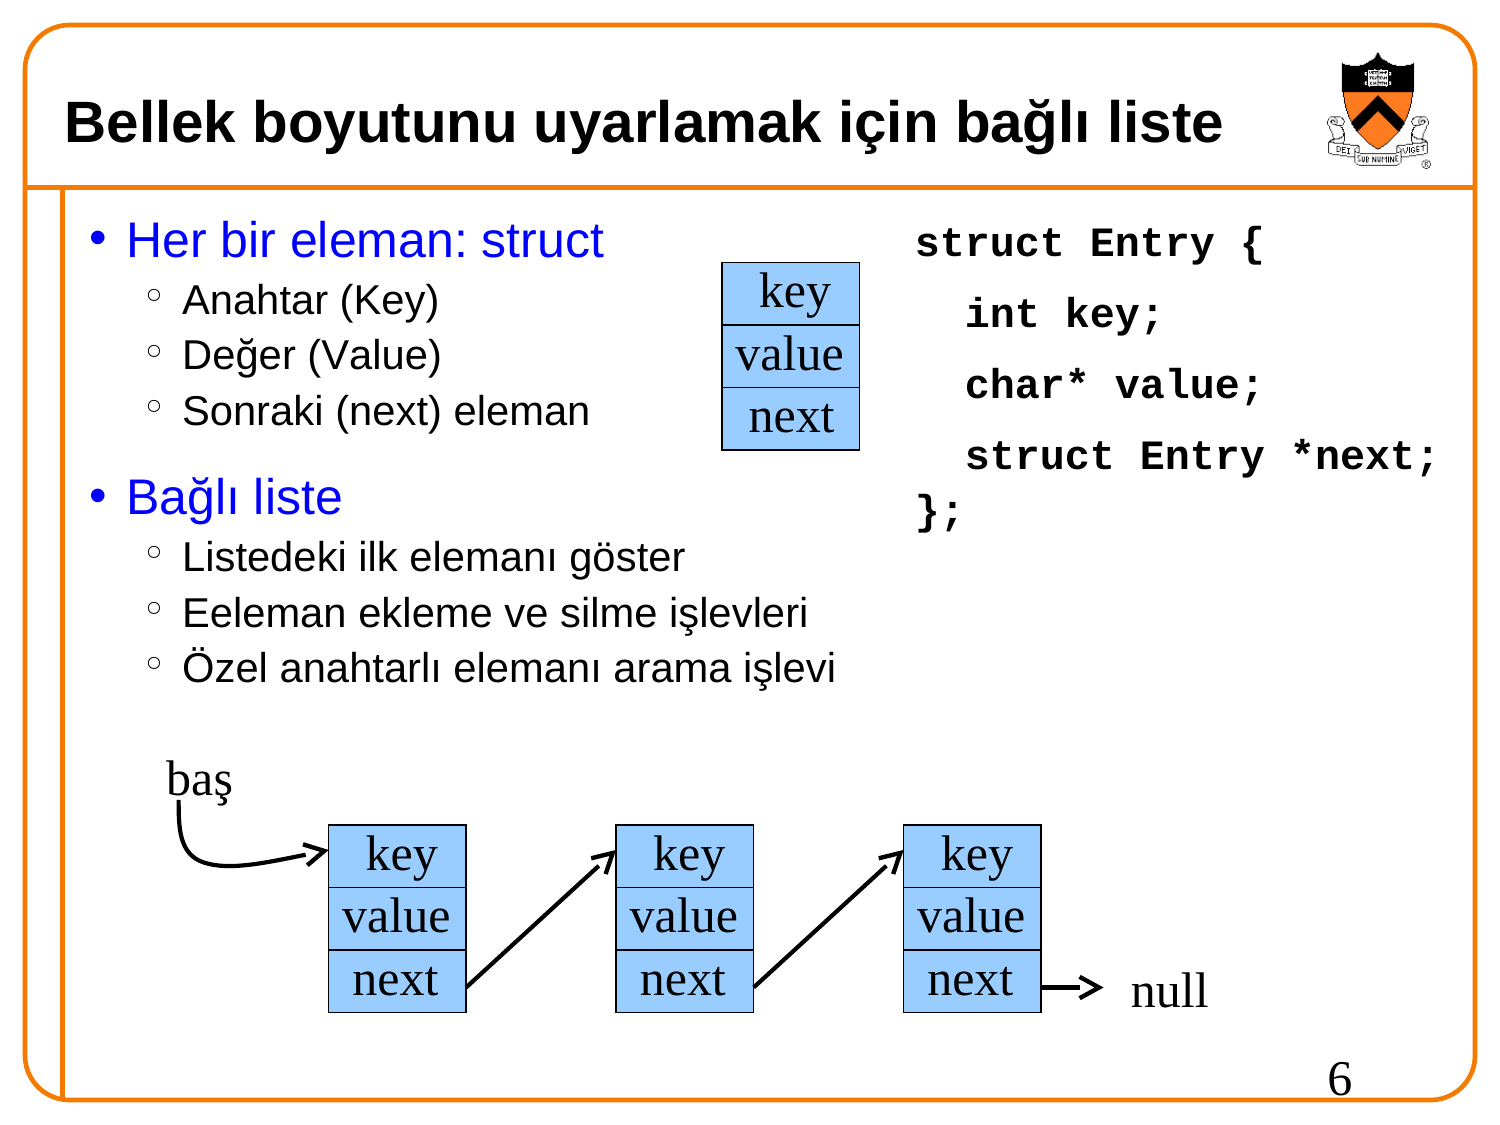

# Bellek boyutunu uyarlamak için bağlı liste
Her bir eleman: struct
Anahtar (Key)
Değer (Value)
Sonraki (next) eleman
Bağlı liste
Listedeki ilk elemanı göster
Eeleman ekleme ve silme işlevleri
Özel anahtarlı elemanı arama işlevi
struct Entry {
 int key;
 char* value;
 struct Entry *next;
};
key
value
next
baş
key
key
key
value
value
value
next
next
next
null
6